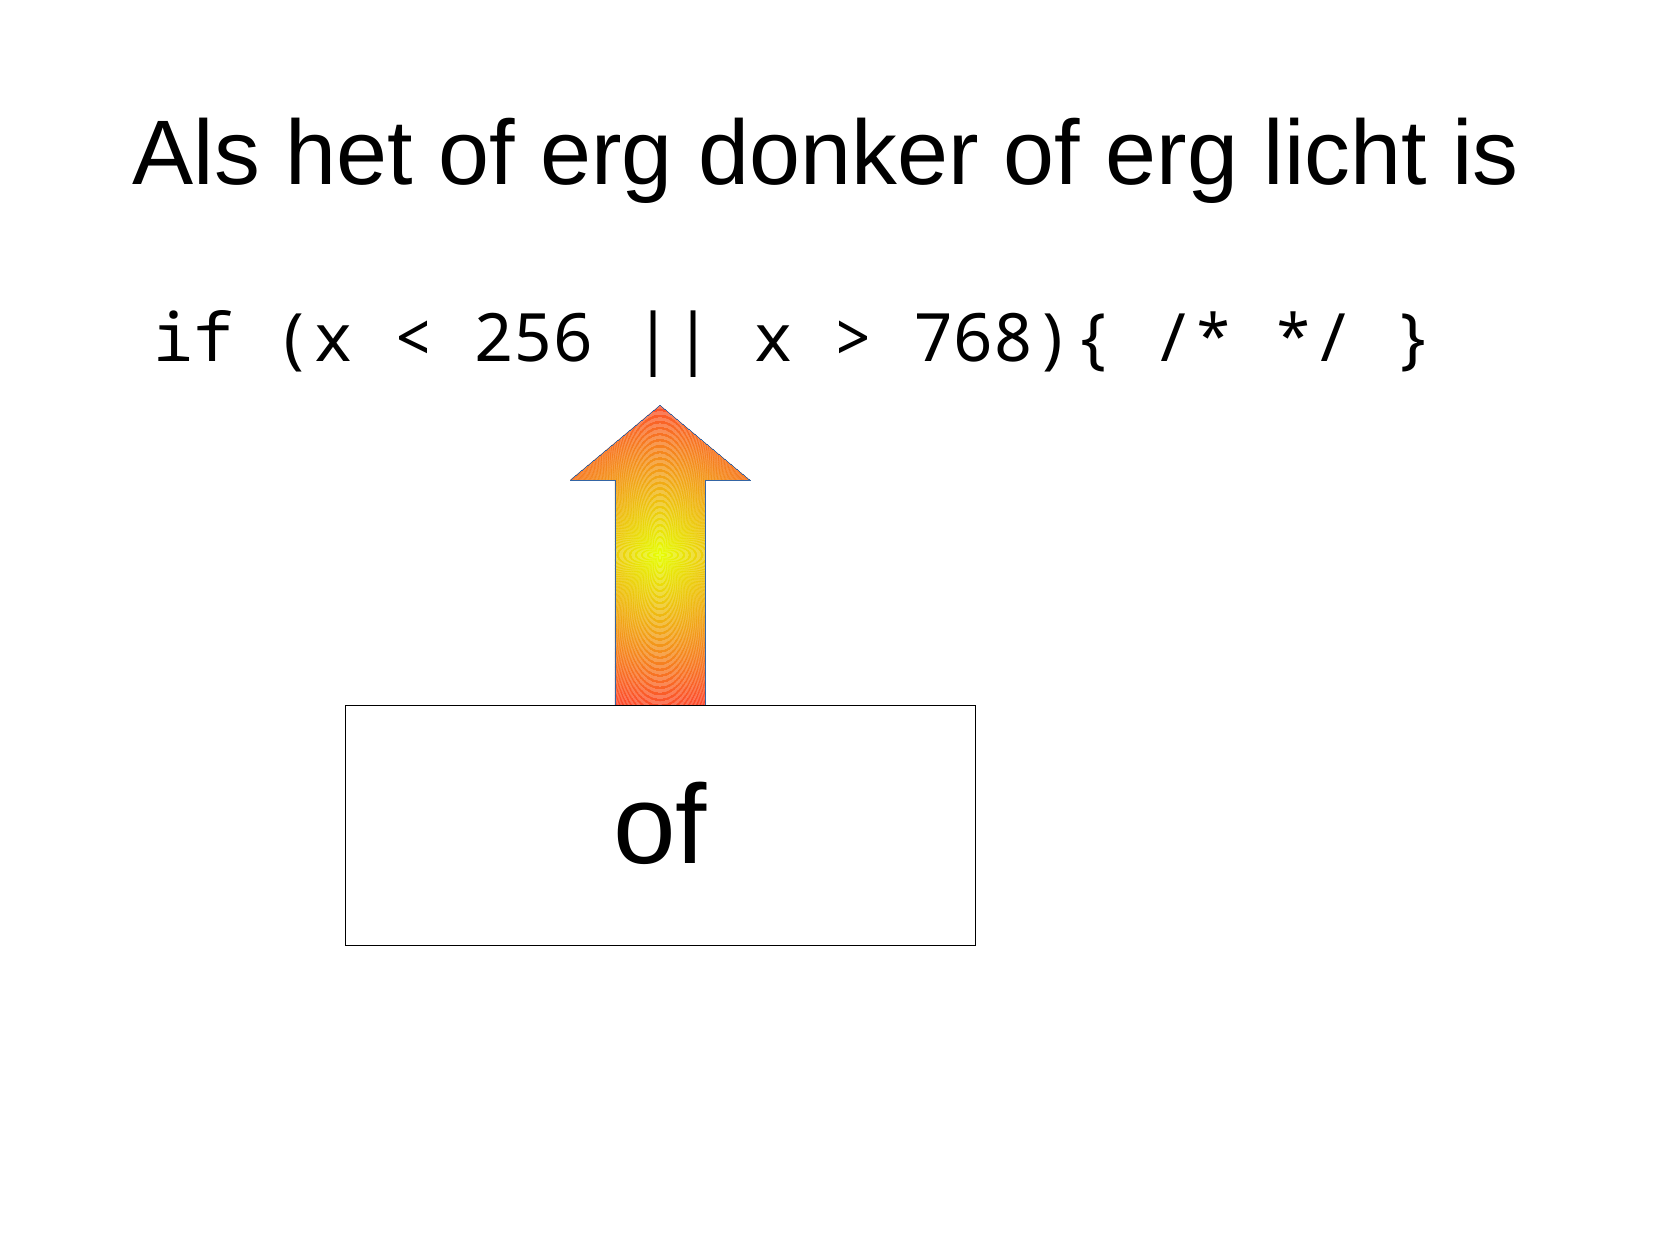

# Als het of erg donker of erg licht is
if (x < 256 || x > 768){ /* */ }
of